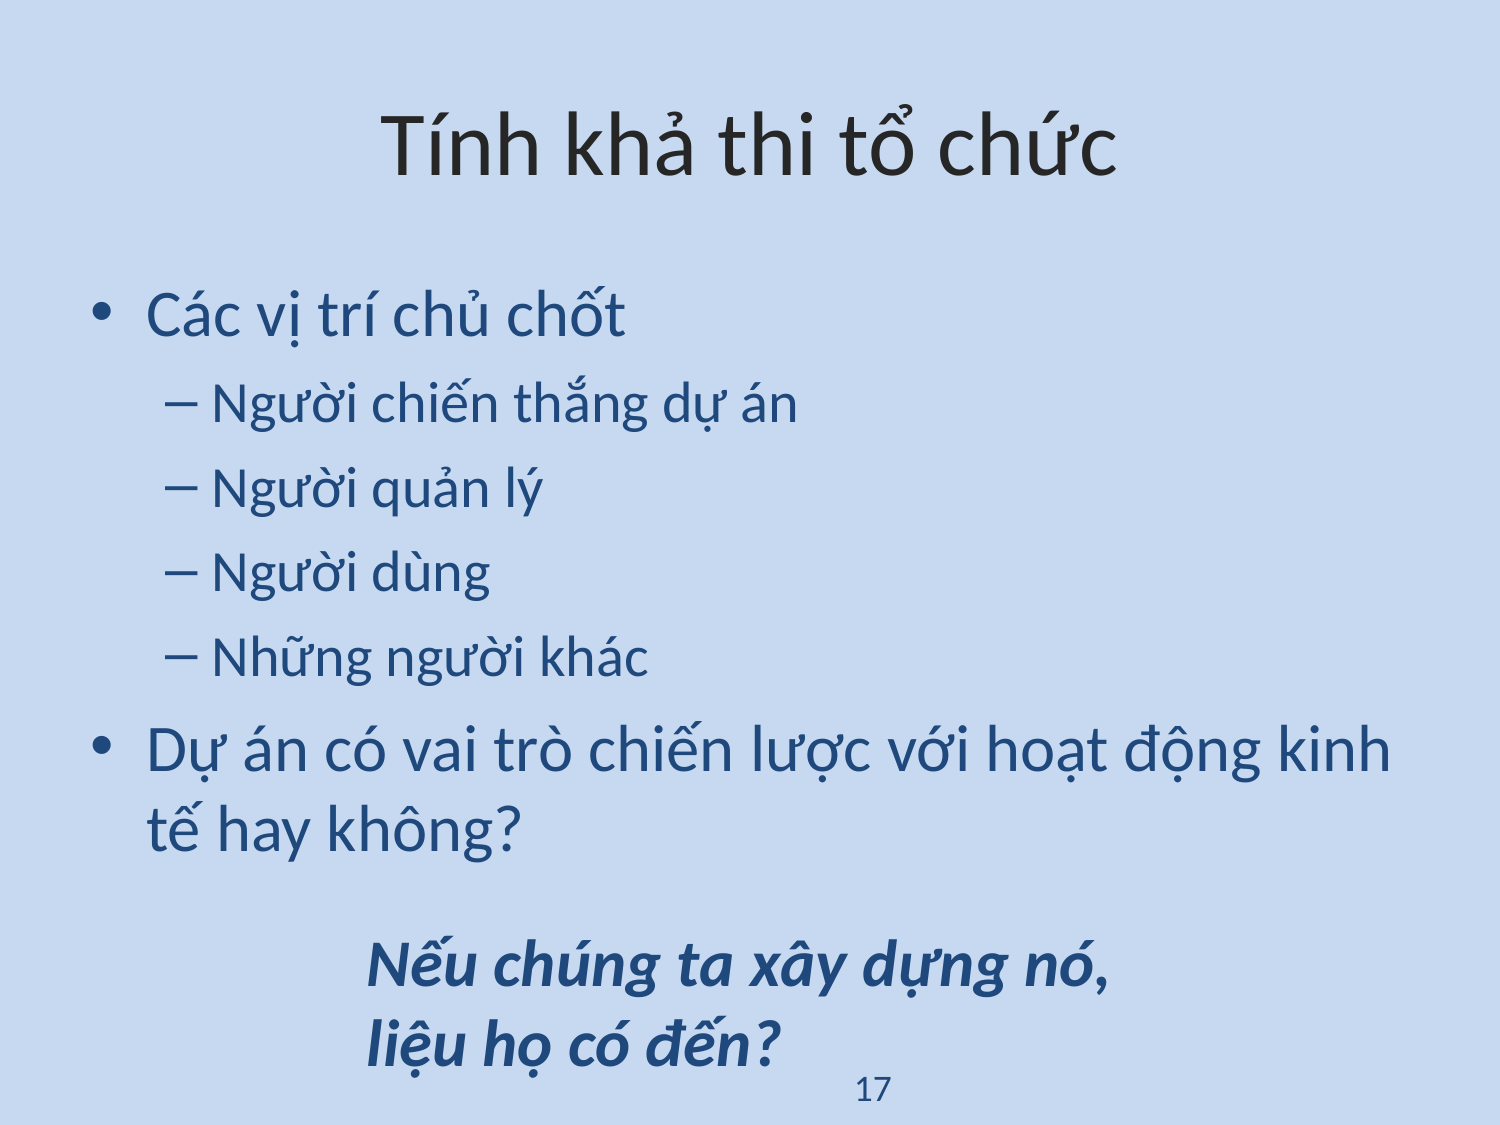

# Tính khả thi tổ chức
Các vị trí chủ chốt
Người chiến thắng dự án
Người quản lý
Người dùng
Những người khác
Dự án có vai trò chiến lược với hoạt động kinh tế hay không?
Nếu chúng ta xây dựng nó,
liệu họ có đến?